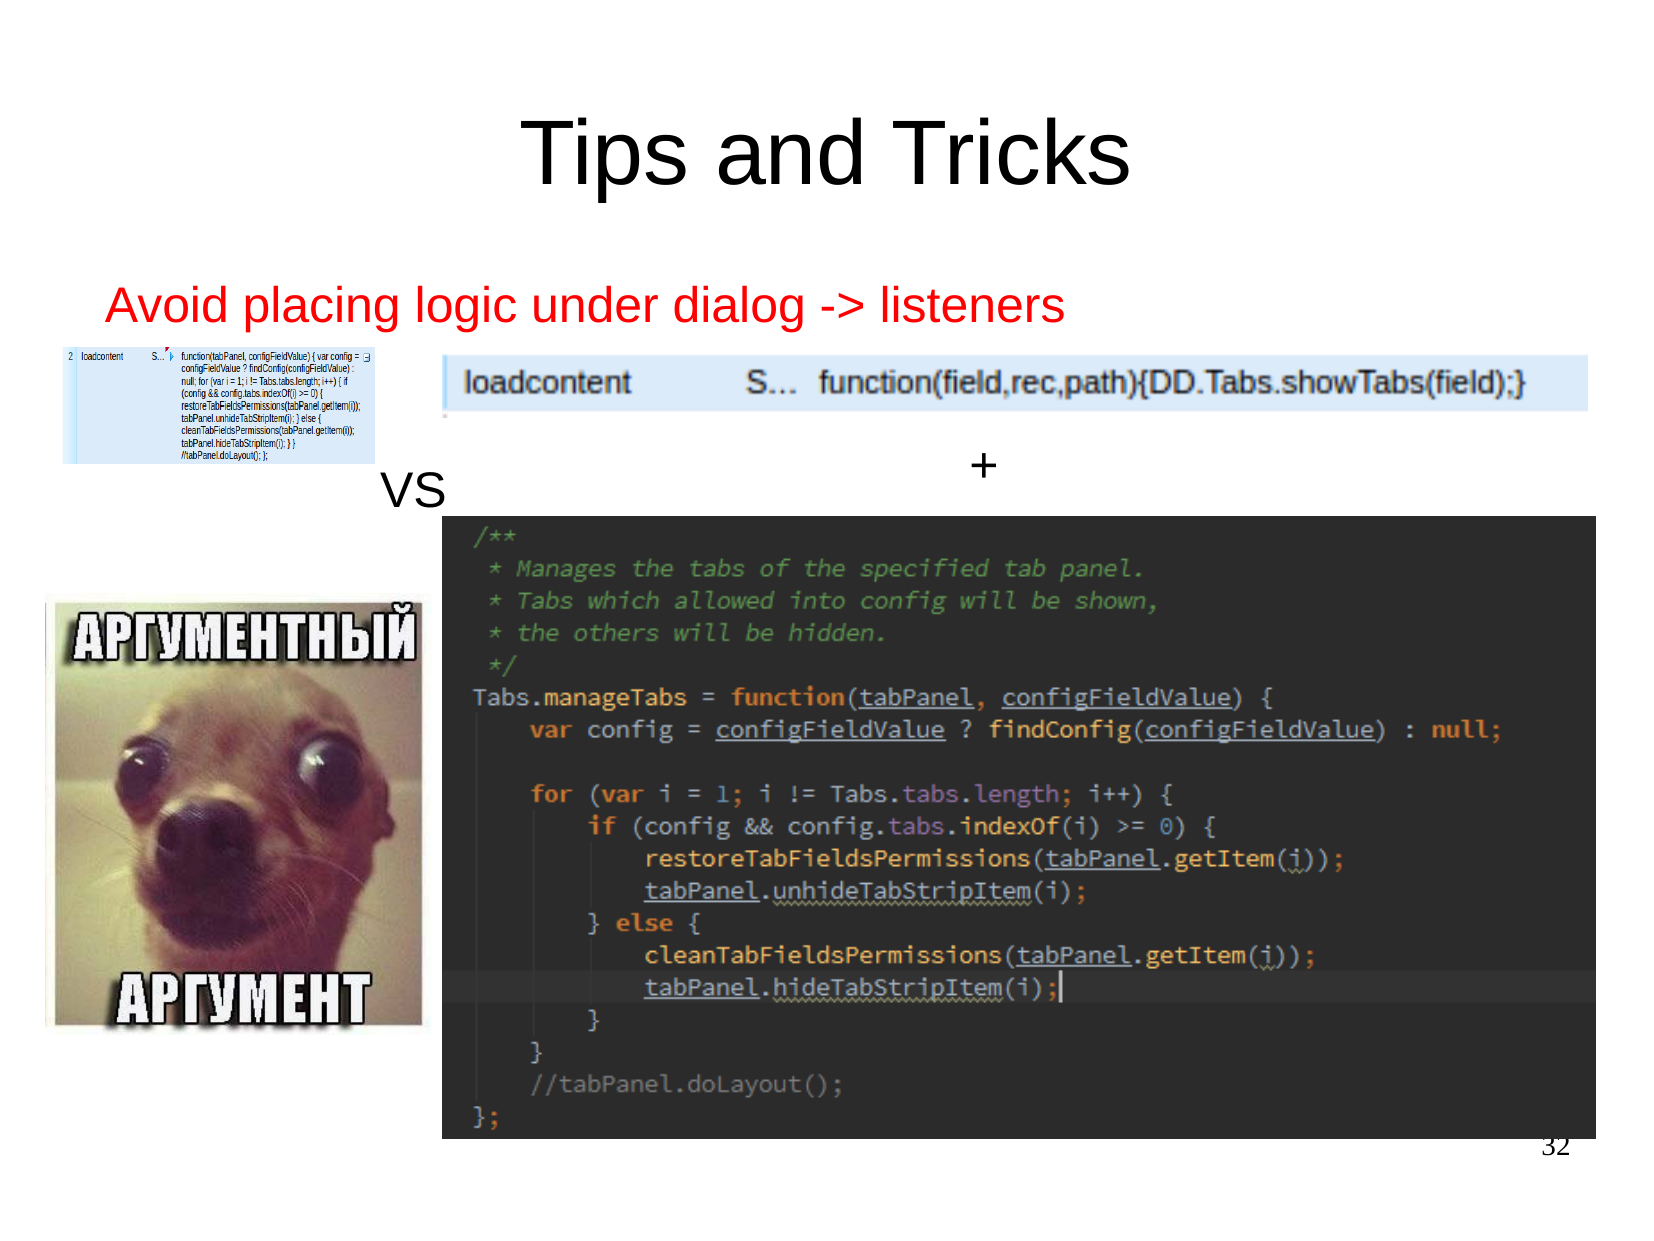

# Tips and Tricks
Avoid placing logic under dialog -> listeners
+
VS
32